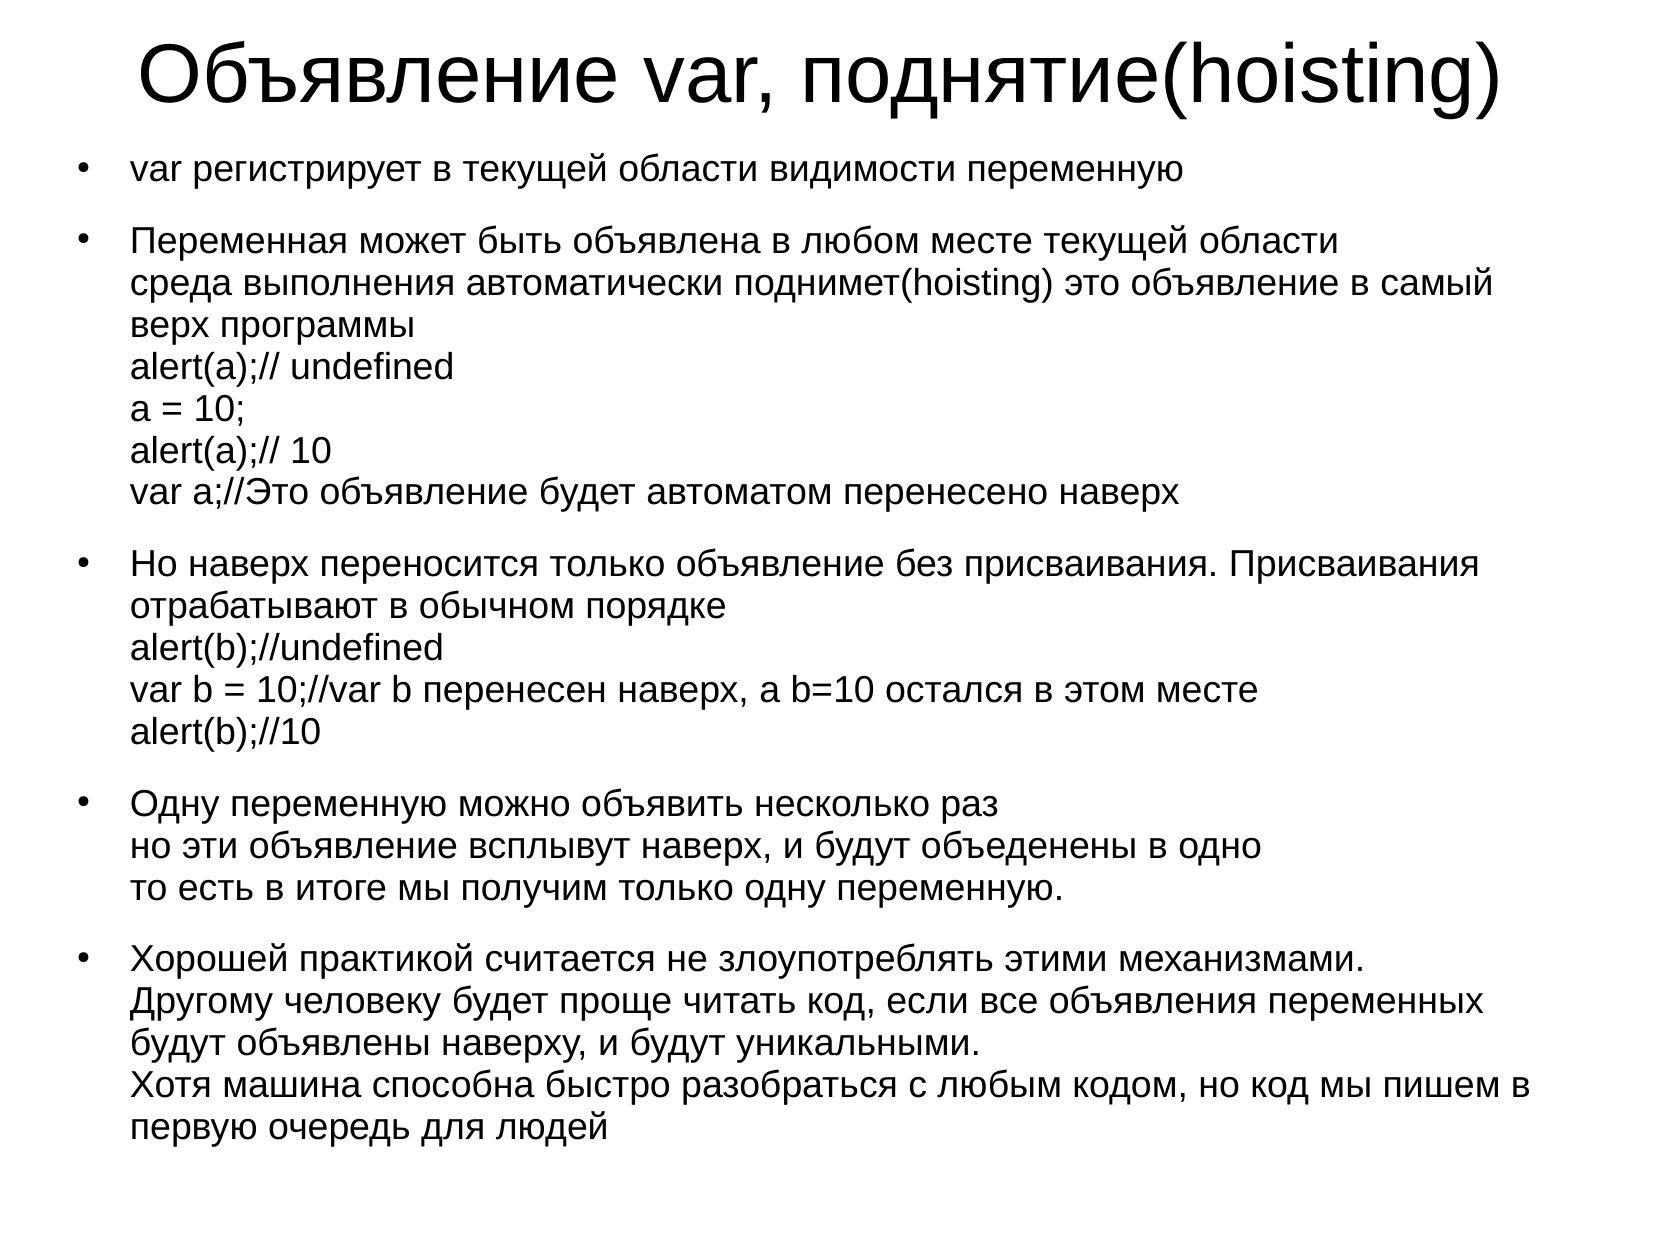

# Объявление var, поднятие(hoisting)
var регистрирует в текущей области видимости переменную
Переменная может быть объявлена в любом месте текущей области
среда выполнения автоматически поднимет(hoisting) это объявление в самый верх программы
alert(a);// undefined
a = 10;
alert(a);// 10
var a;//Это объявление будет автоматом перенесено наверх
Но наверх переносится только объявление без присваивания. Присваивания отрабатывают в обычном порядке
alert(b);//undefined
var b = 10;//var b перенесен наверх, а b=10 остался в этом месте
alert(b);//10
Одну переменную можно объявить несколько раз
но эти объявление всплывут наверх, и будут объеденены в одно
то есть в итоге мы получим только одну переменную.
Хорошей практикой считается не злоупотреблять этими механизмами.
Другому человеку будет проще читать код, если все объявления переменных будут объявлены наверху, и будут уникальными.
Хотя машина способна быстро разобраться с любым кодом, но код мы пишем в первую очередь для людей